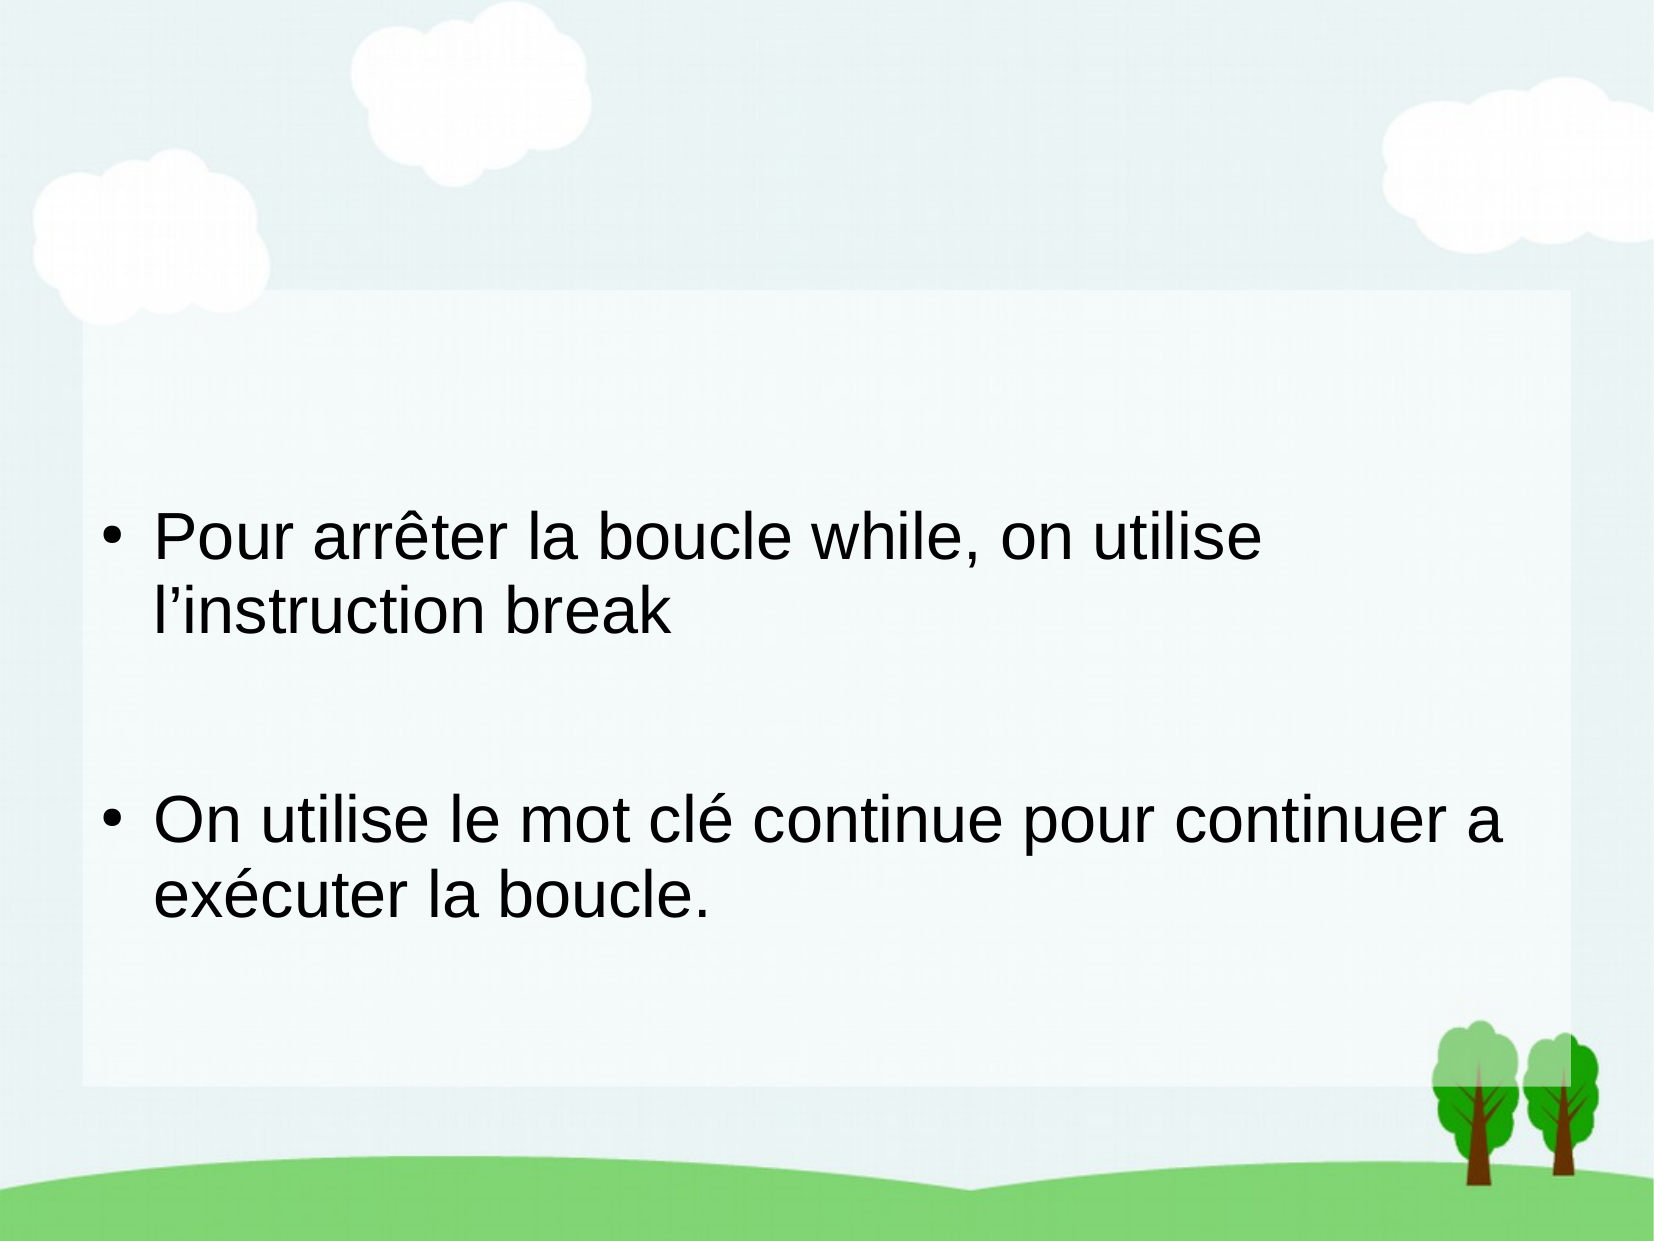

# Pour arrêter la boucle while, on utilise l’instruction break
On utilise le mot clé continue pour continuer a exécuter la boucle.